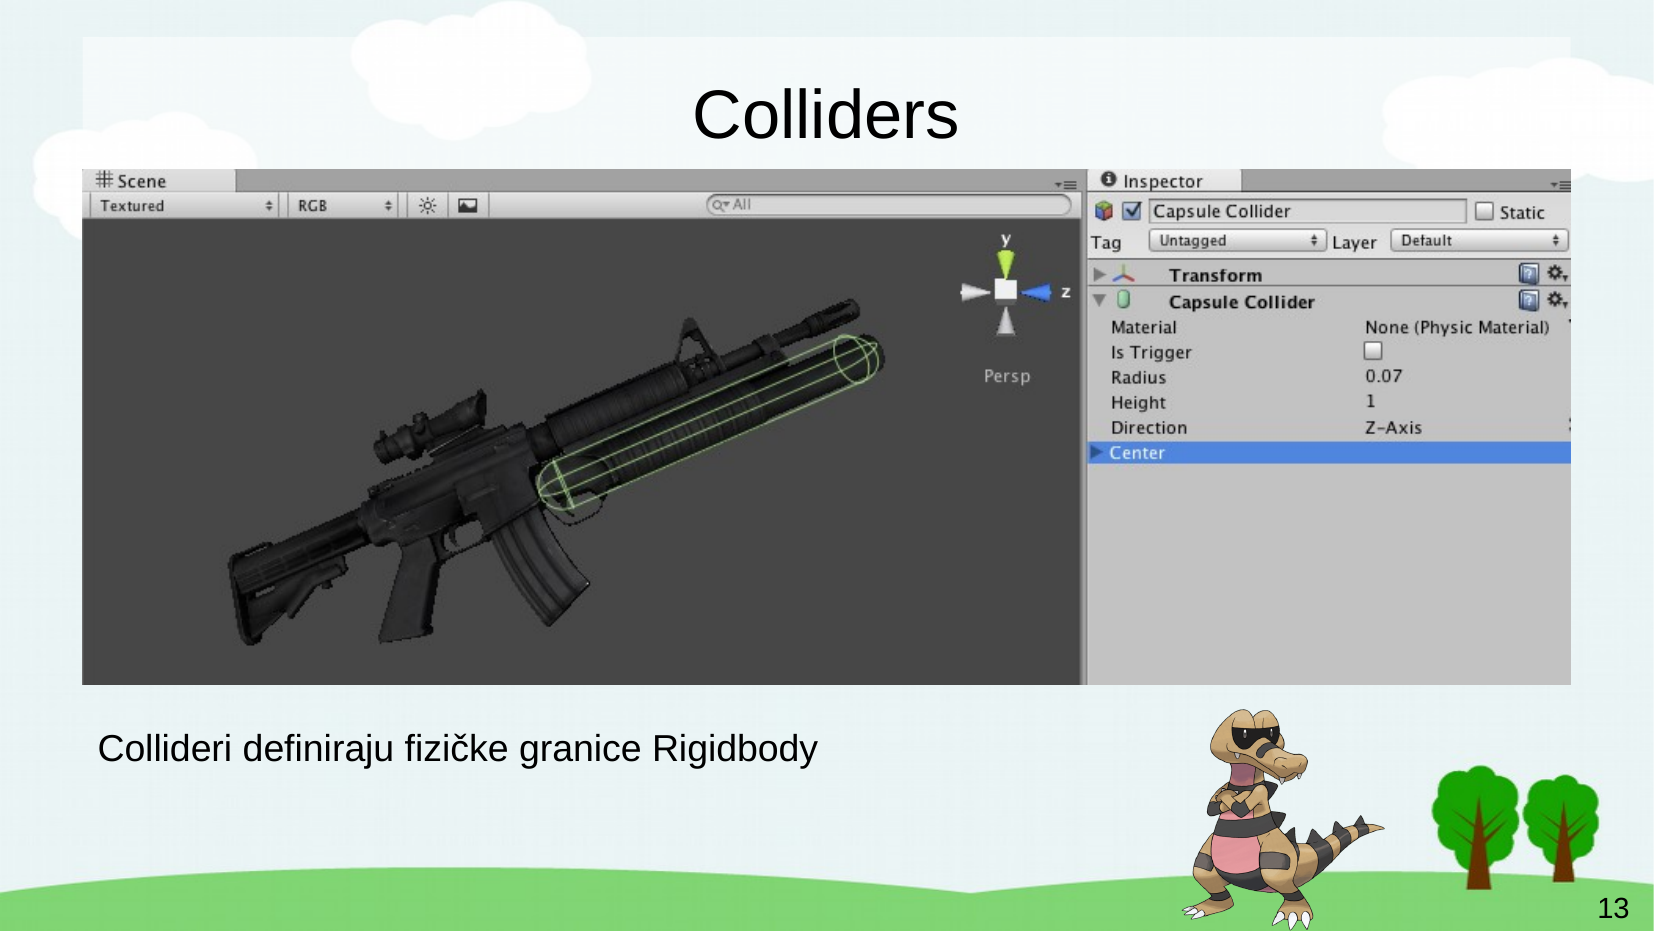

# Colliders
Collideri definiraju fizičke granice Rigidbody
13